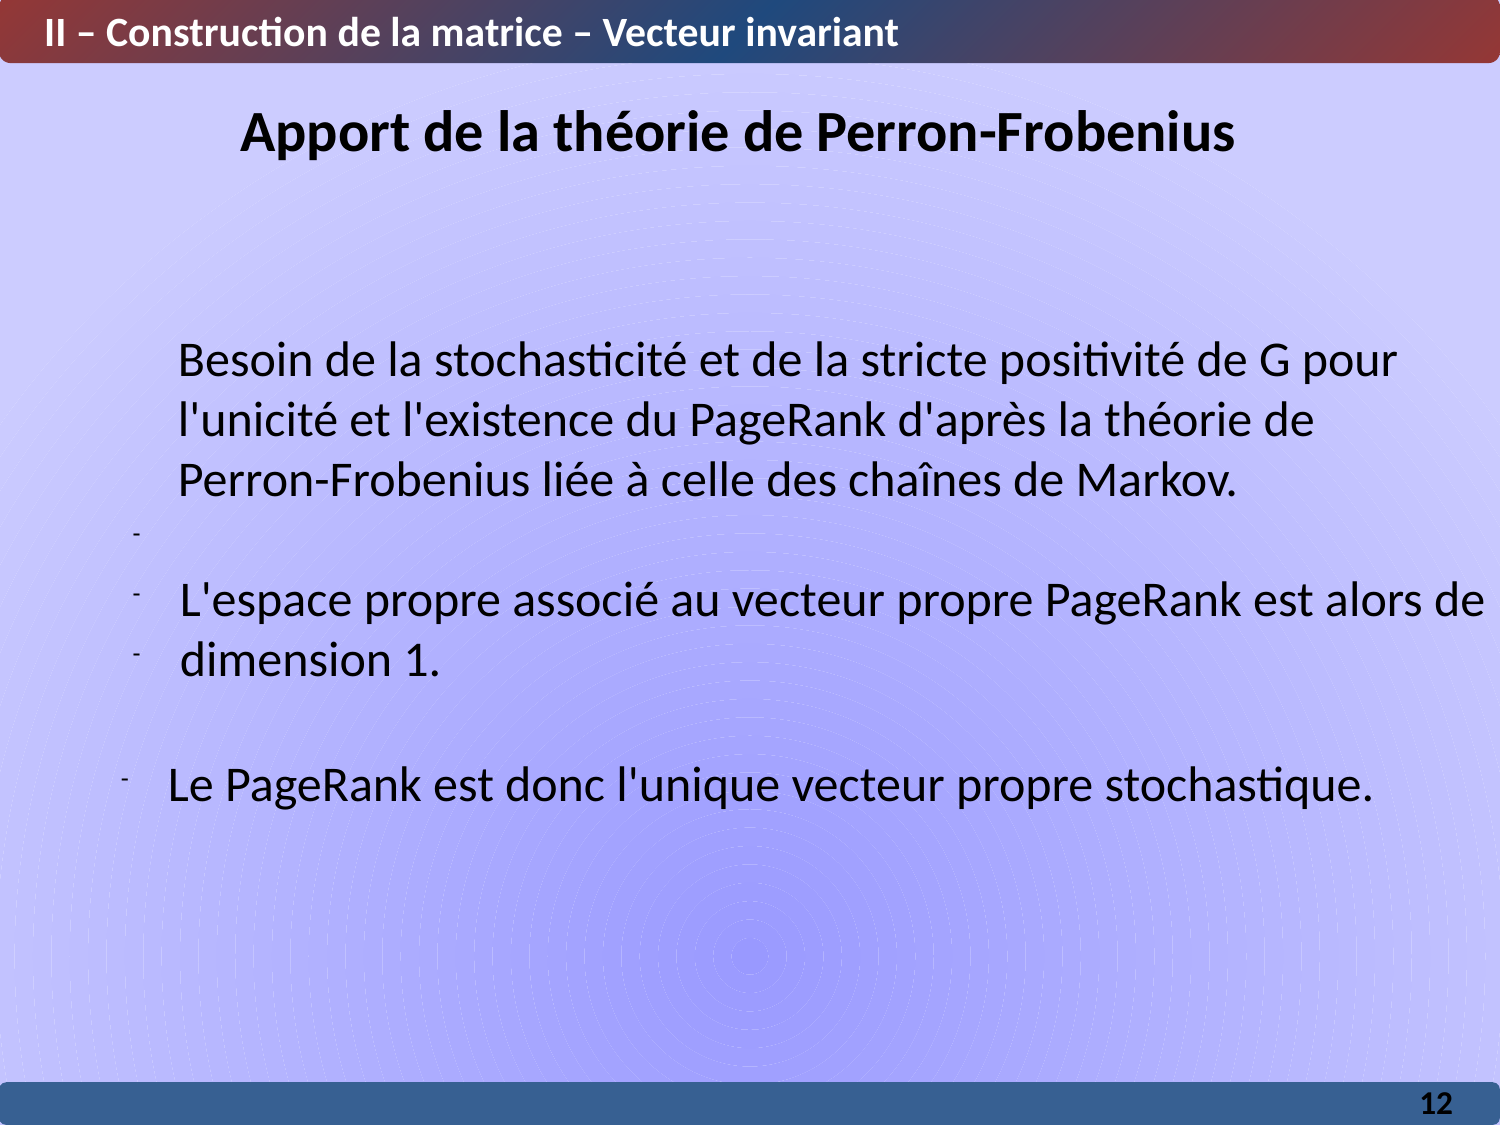

II – Construction de la matrice – Vecteur invariant
Apport de la théorie de Perron-Frobenius
 Besoin de la stochasticité et de la stricte positivité de G pour
 l'unicité et l'existence du PageRank d'après la théorie de
 Perron-Frobenius liée à celle des chaînes de Markov.
L'espace propre associé au vecteur propre PageRank est alors de
dimension 1.
Le PageRank est donc l'unique vecteur propre stochastique.